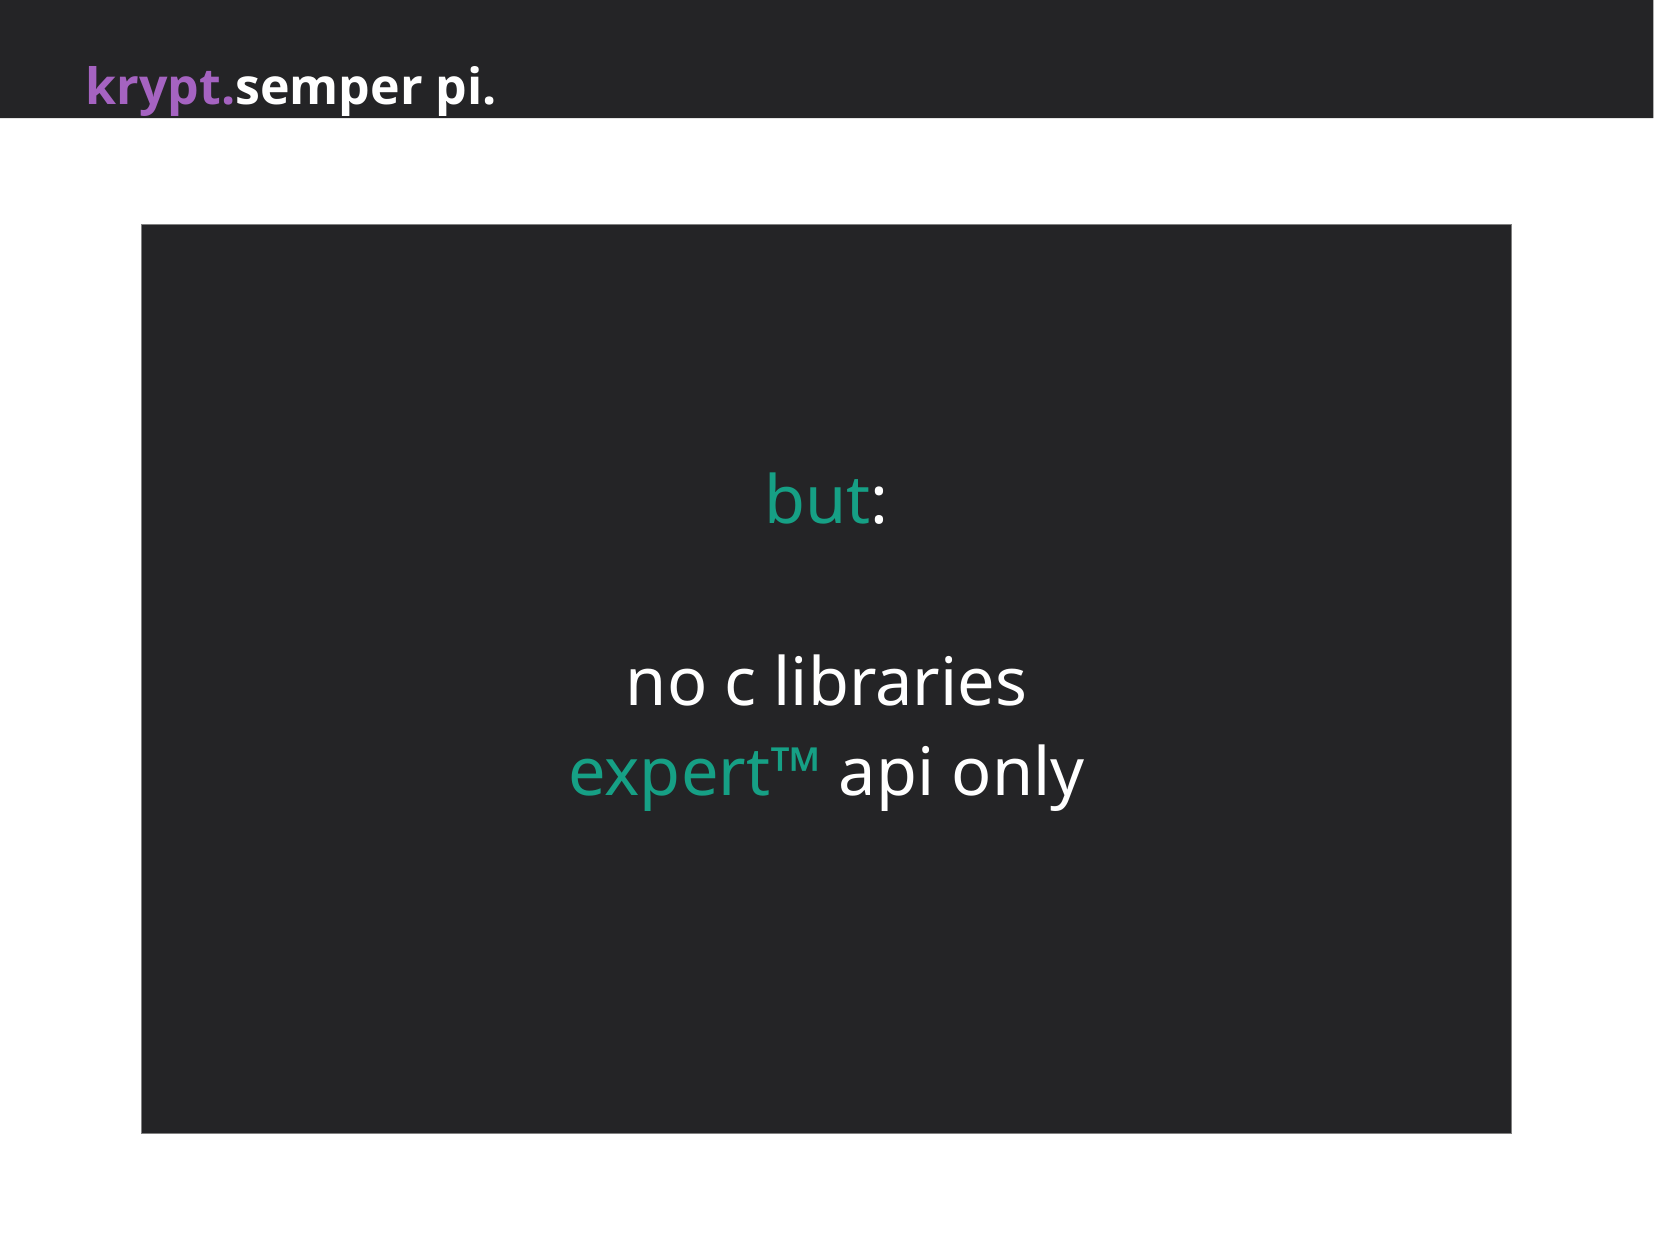

krypt.semper pi.
but:
no c libraries
expert™ api only
krypt first of all is a framework